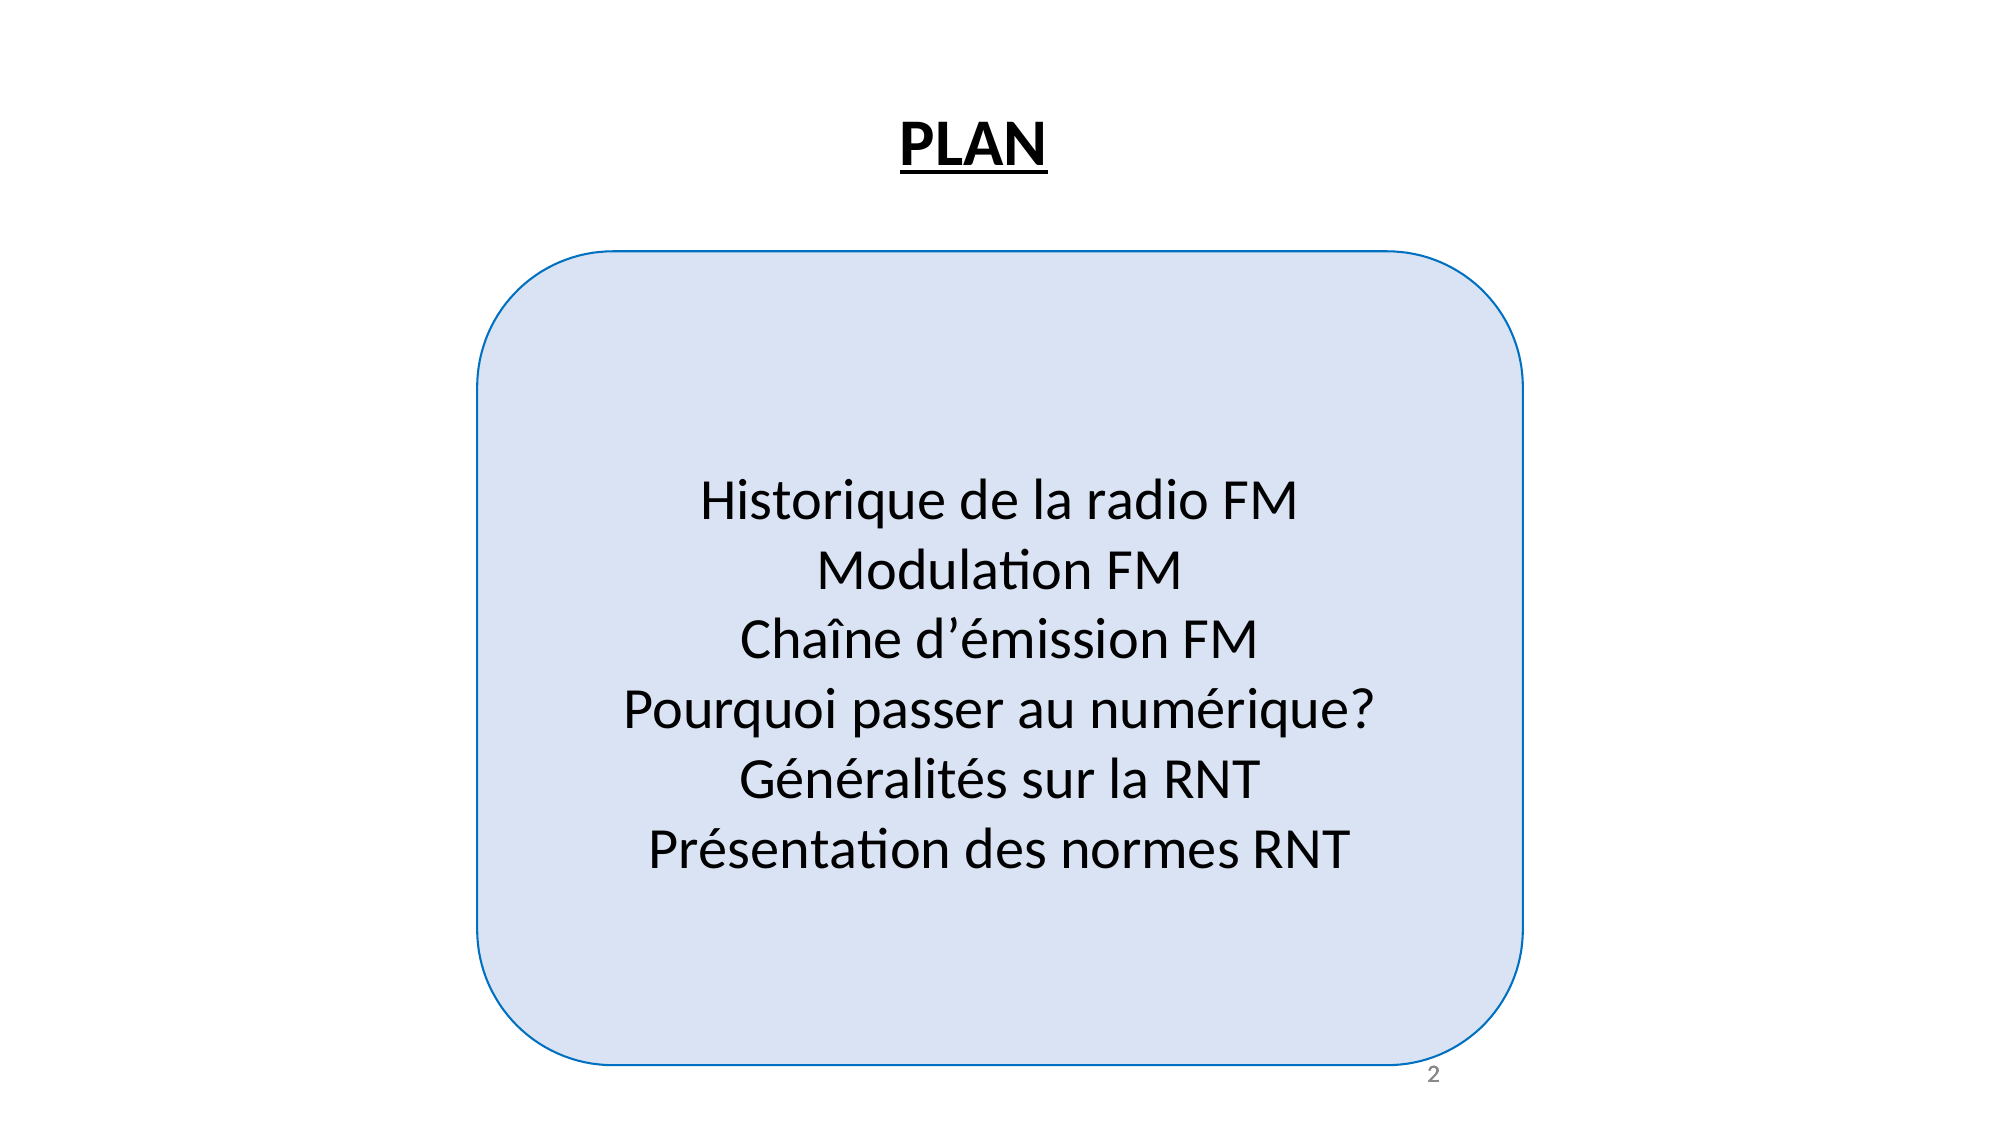

PLAN
Historique de la radio FM
Modulation FM
Chaîne d’émission FM
Pourquoi passer au numérique?
Généralités sur la RNT
Présentation des normes RNT
1
1
1
1